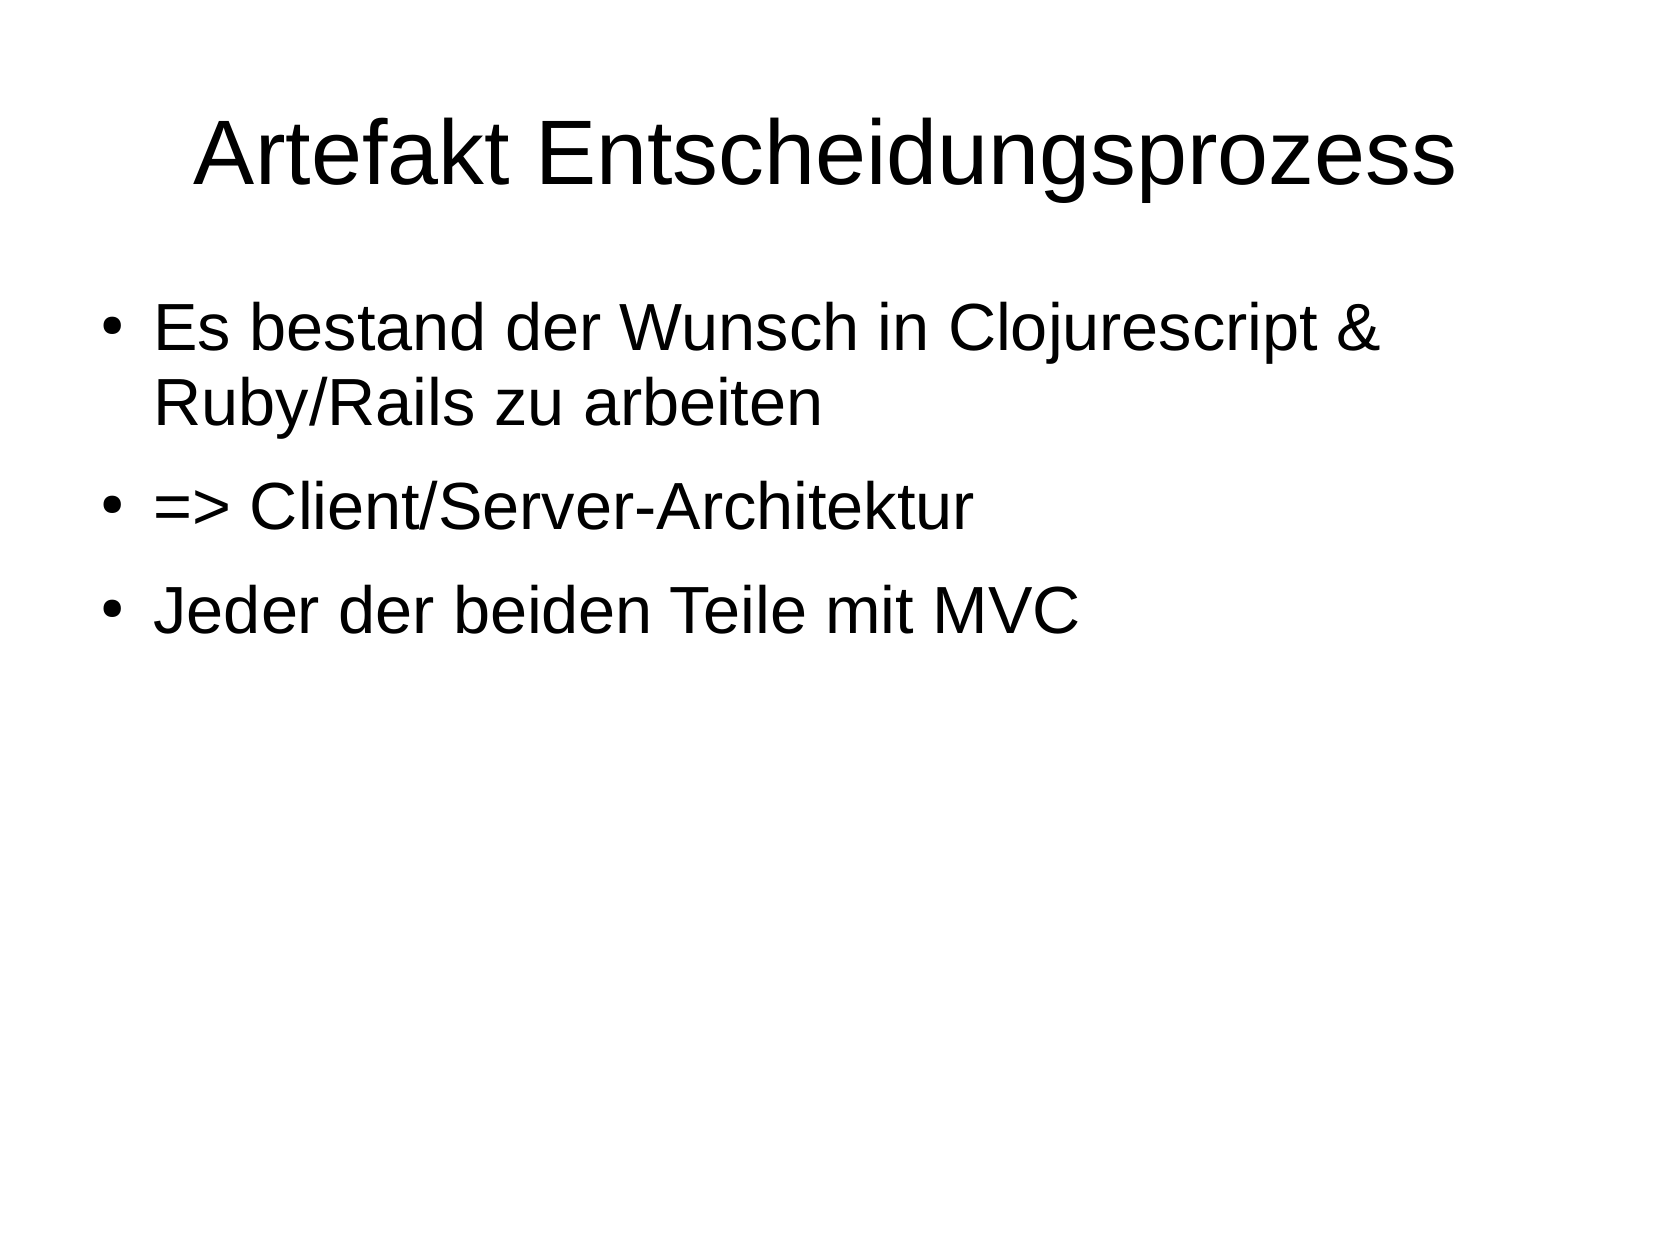

# Artefakt Entscheidungsprozess
Es bestand der Wunsch in Clojurescript & Ruby/Rails zu arbeiten
=> Client/Server-Architektur
Jeder der beiden Teile mit MVC